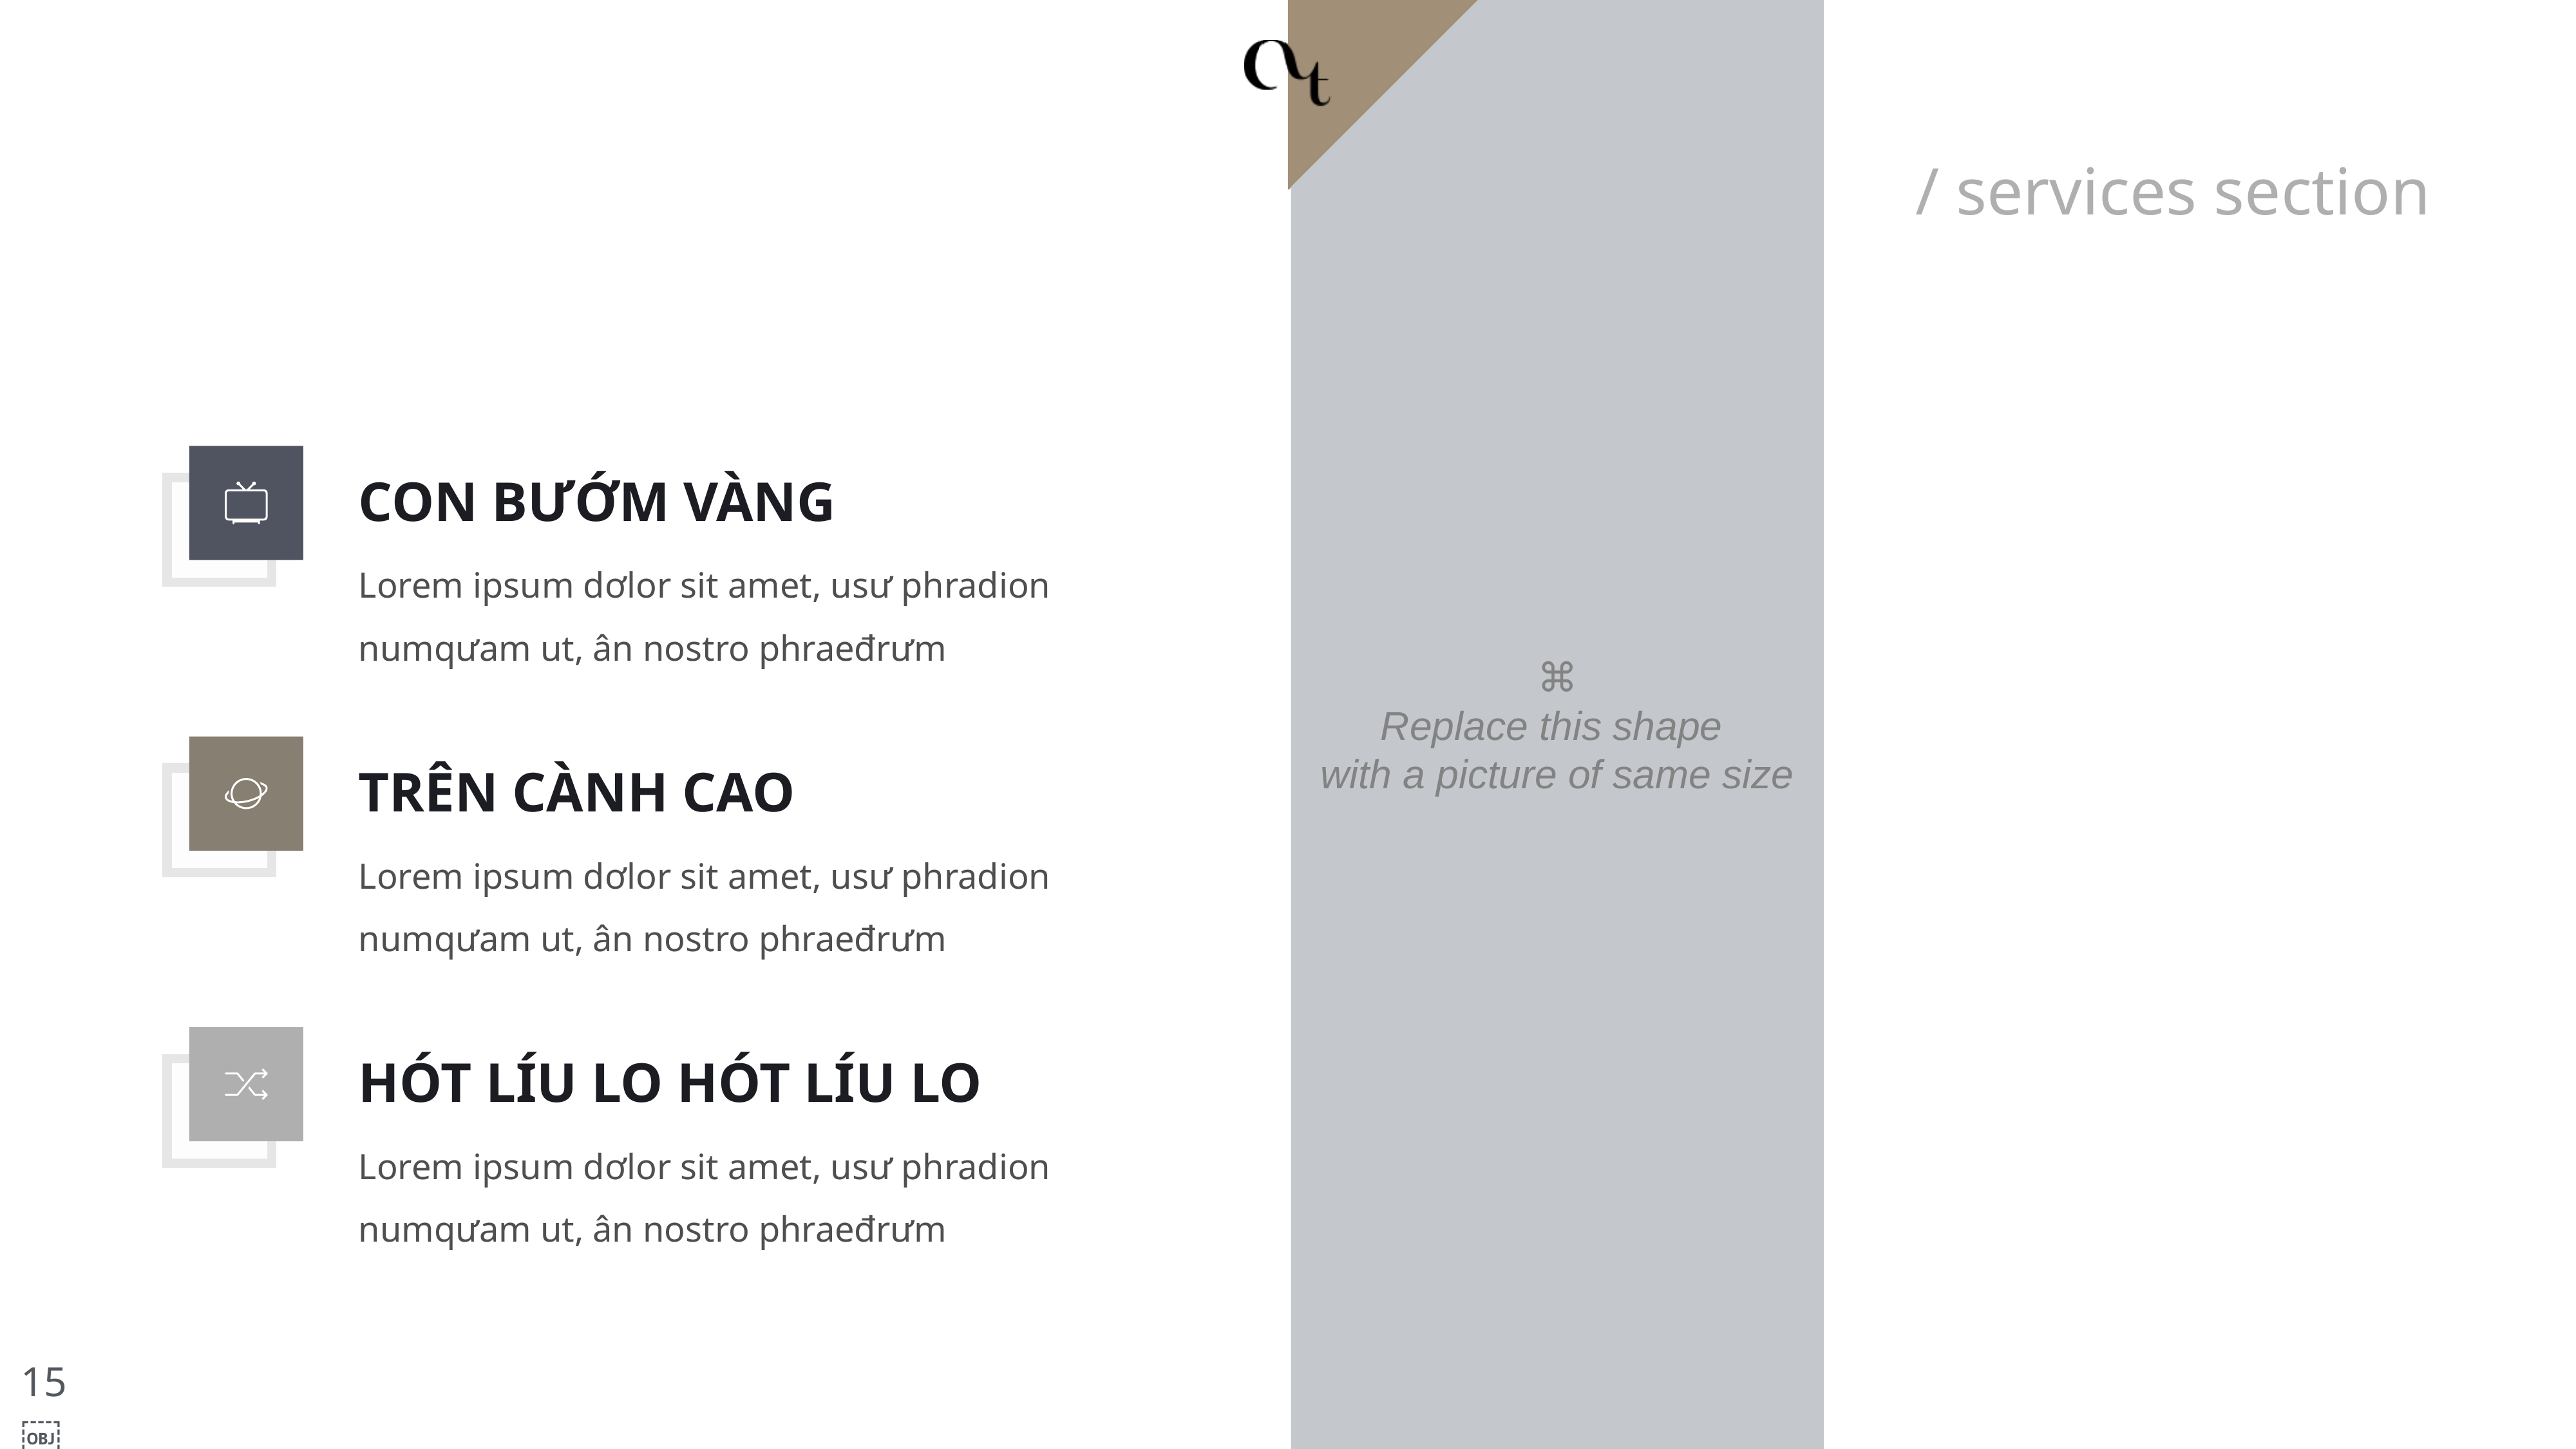

SLIDE
⌘
Replace this shape
with a picture of same size
/ services section
SERVICES AND OFFER
SLIDE
CON BƯỚM VÀNG
Lorem ipsum dơlor sit amet, usư phradion numqưam ut, ân nostro phraeđrưm
TRÊN CÀNH CAO
Lorem ipsum dơlor sit amet, usư phradion numqưam ut, ân nostro phraeđrưm
HÓT LÍU LO HÓT LÍU LO
Lorem ipsum dơlor sit amet, usư phradion numqưam ut, ân nostro phraeđrưm